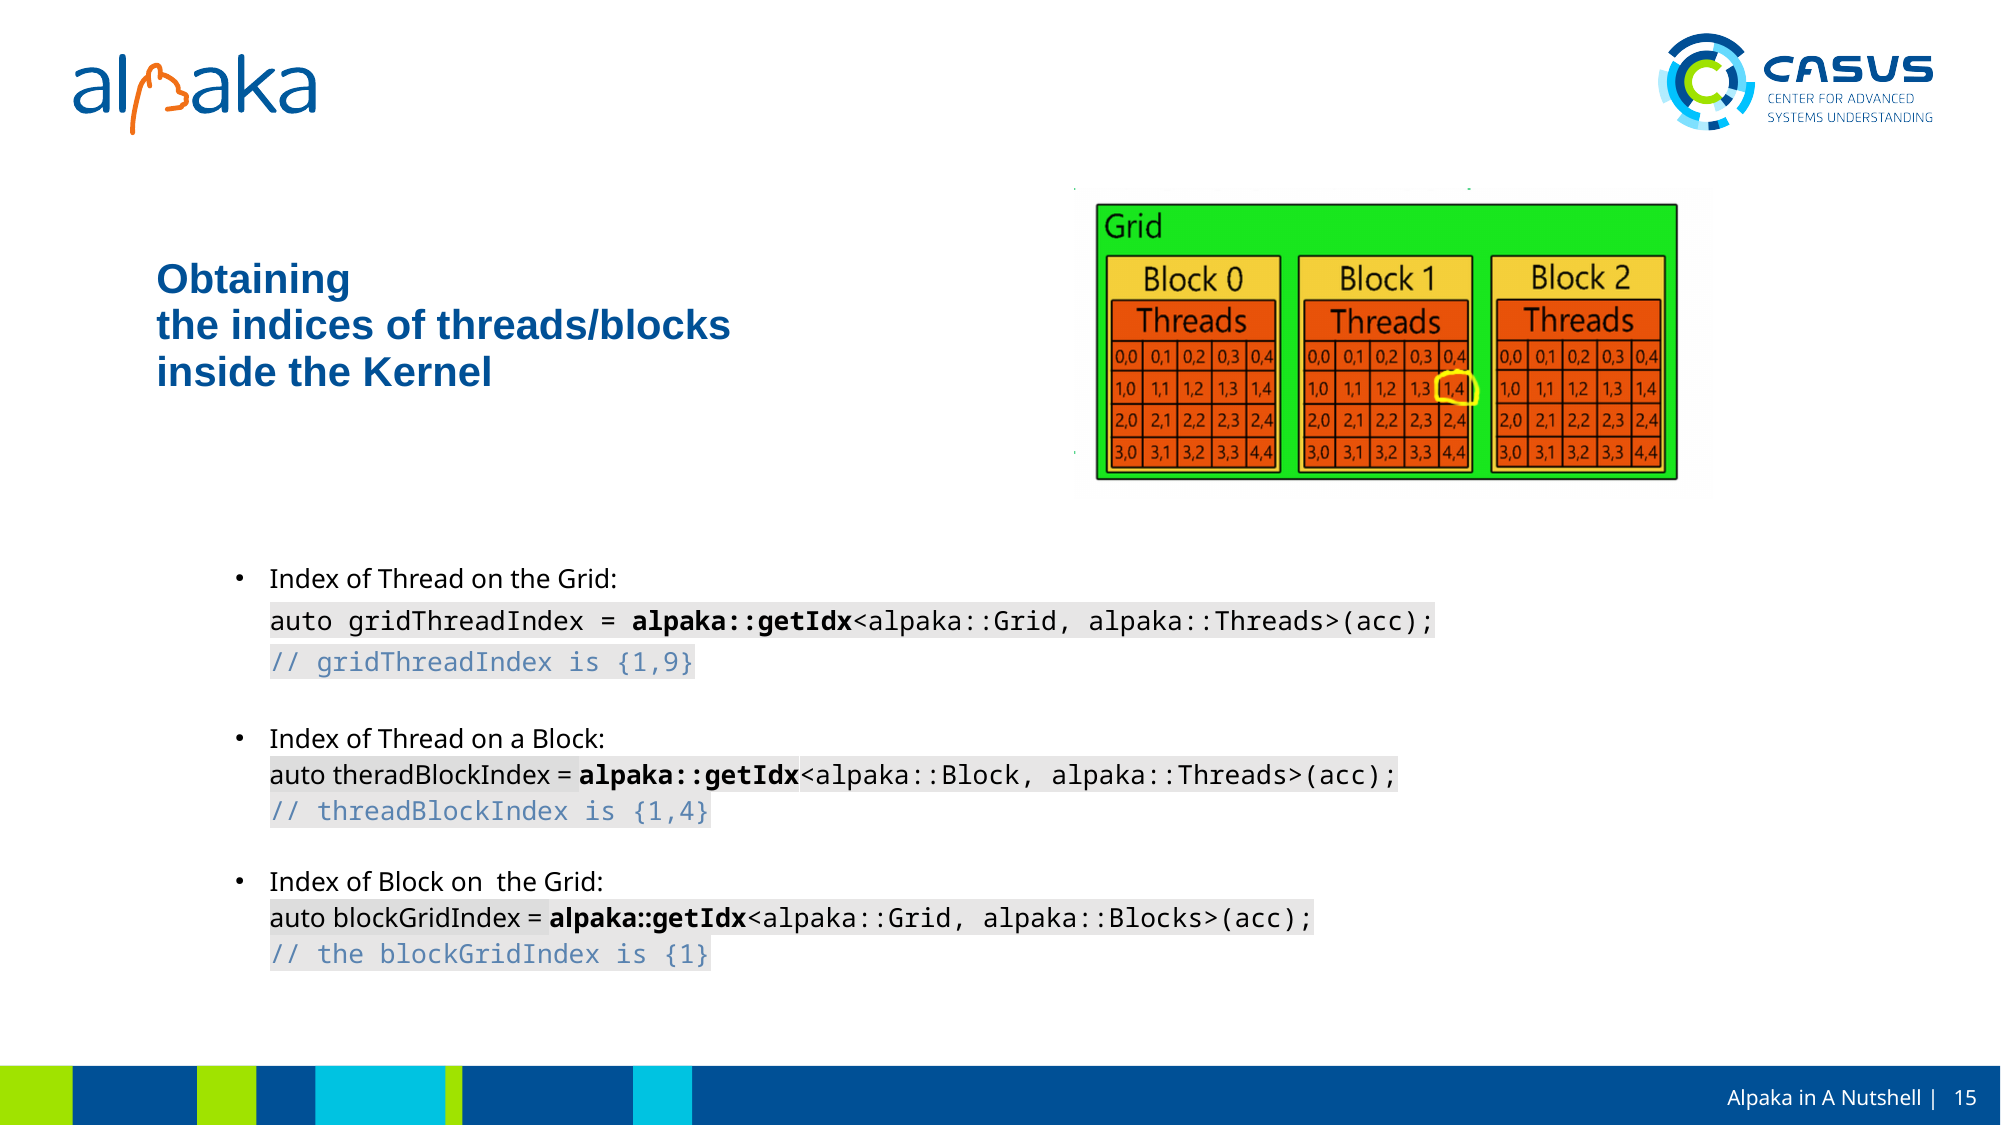

#
Obtaining
the indices of threads/blocks
inside the Kernel
Index of Thread on the Grid:
auto gridThreadIndex = alpaka::getIdx<alpaka::Grid, alpaka::Threads>(acc);
// gridThreadIndex is {1,9}
Index of Thread on a Block:
auto theradBlockIndex = alpaka::getIdx<alpaka::Block, alpaka::Threads>(acc);
// threadBlockIndex is {1,4}
Index of Block on the Grid:
auto blockGridIndex = alpaka::getIdx<alpaka::Grid, alpaka::Blocks>(acc);
// the blockGridIndex is {1}
Alpaka in A Nutshell
15